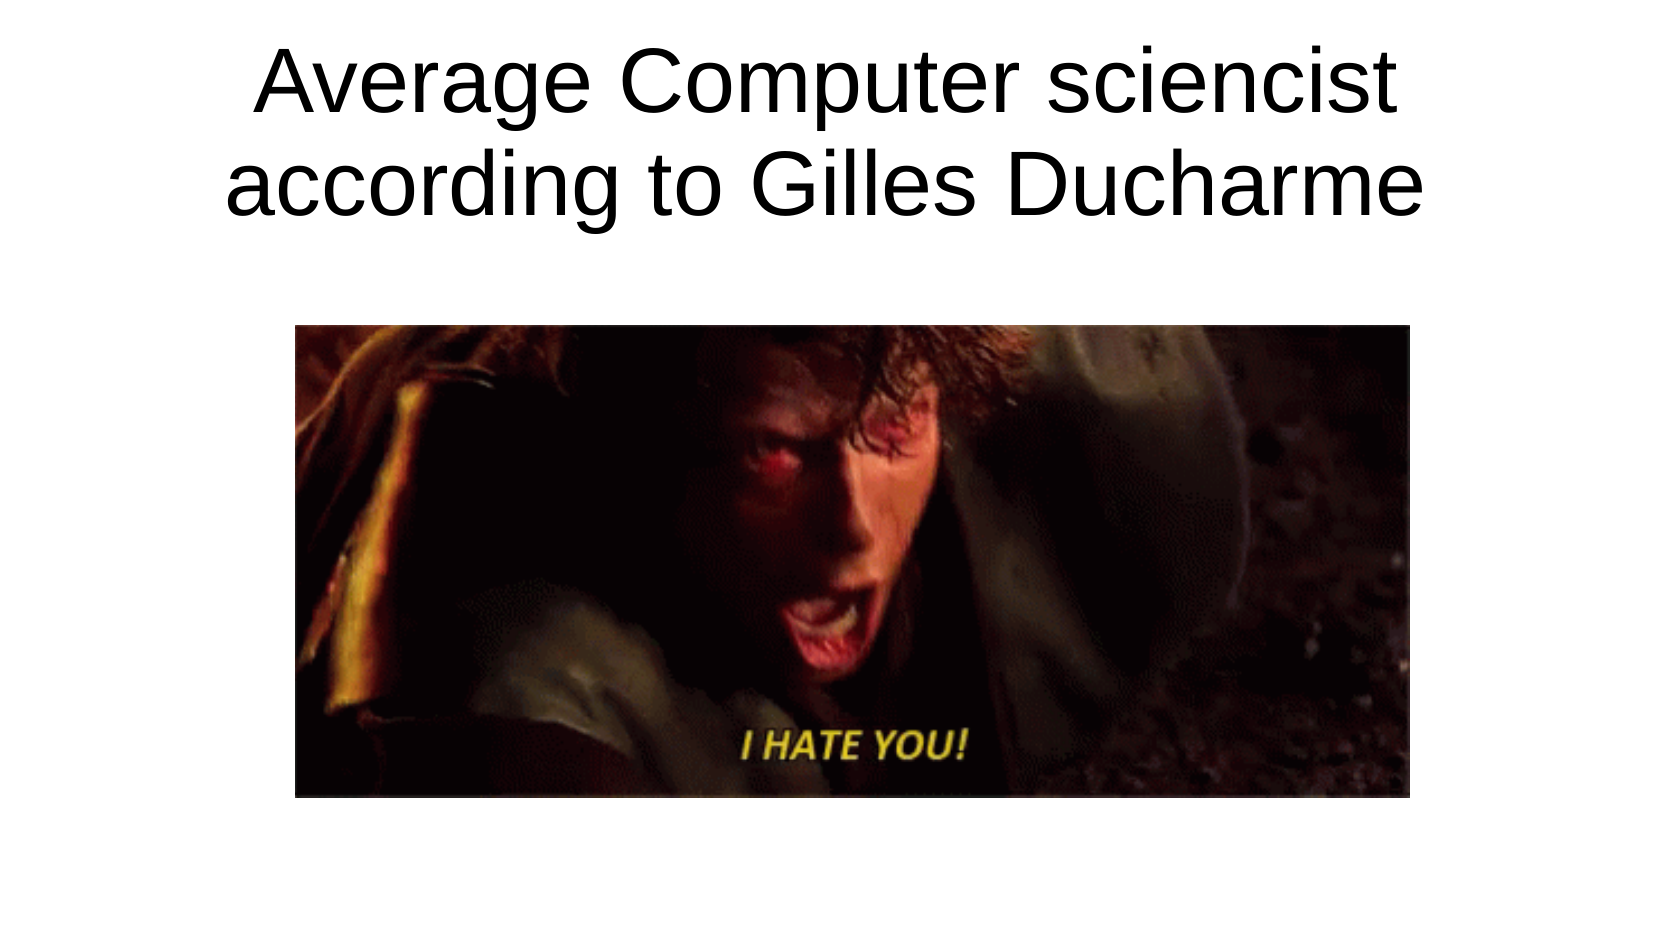

# Average Computer sciencist according to Gilles Ducharme